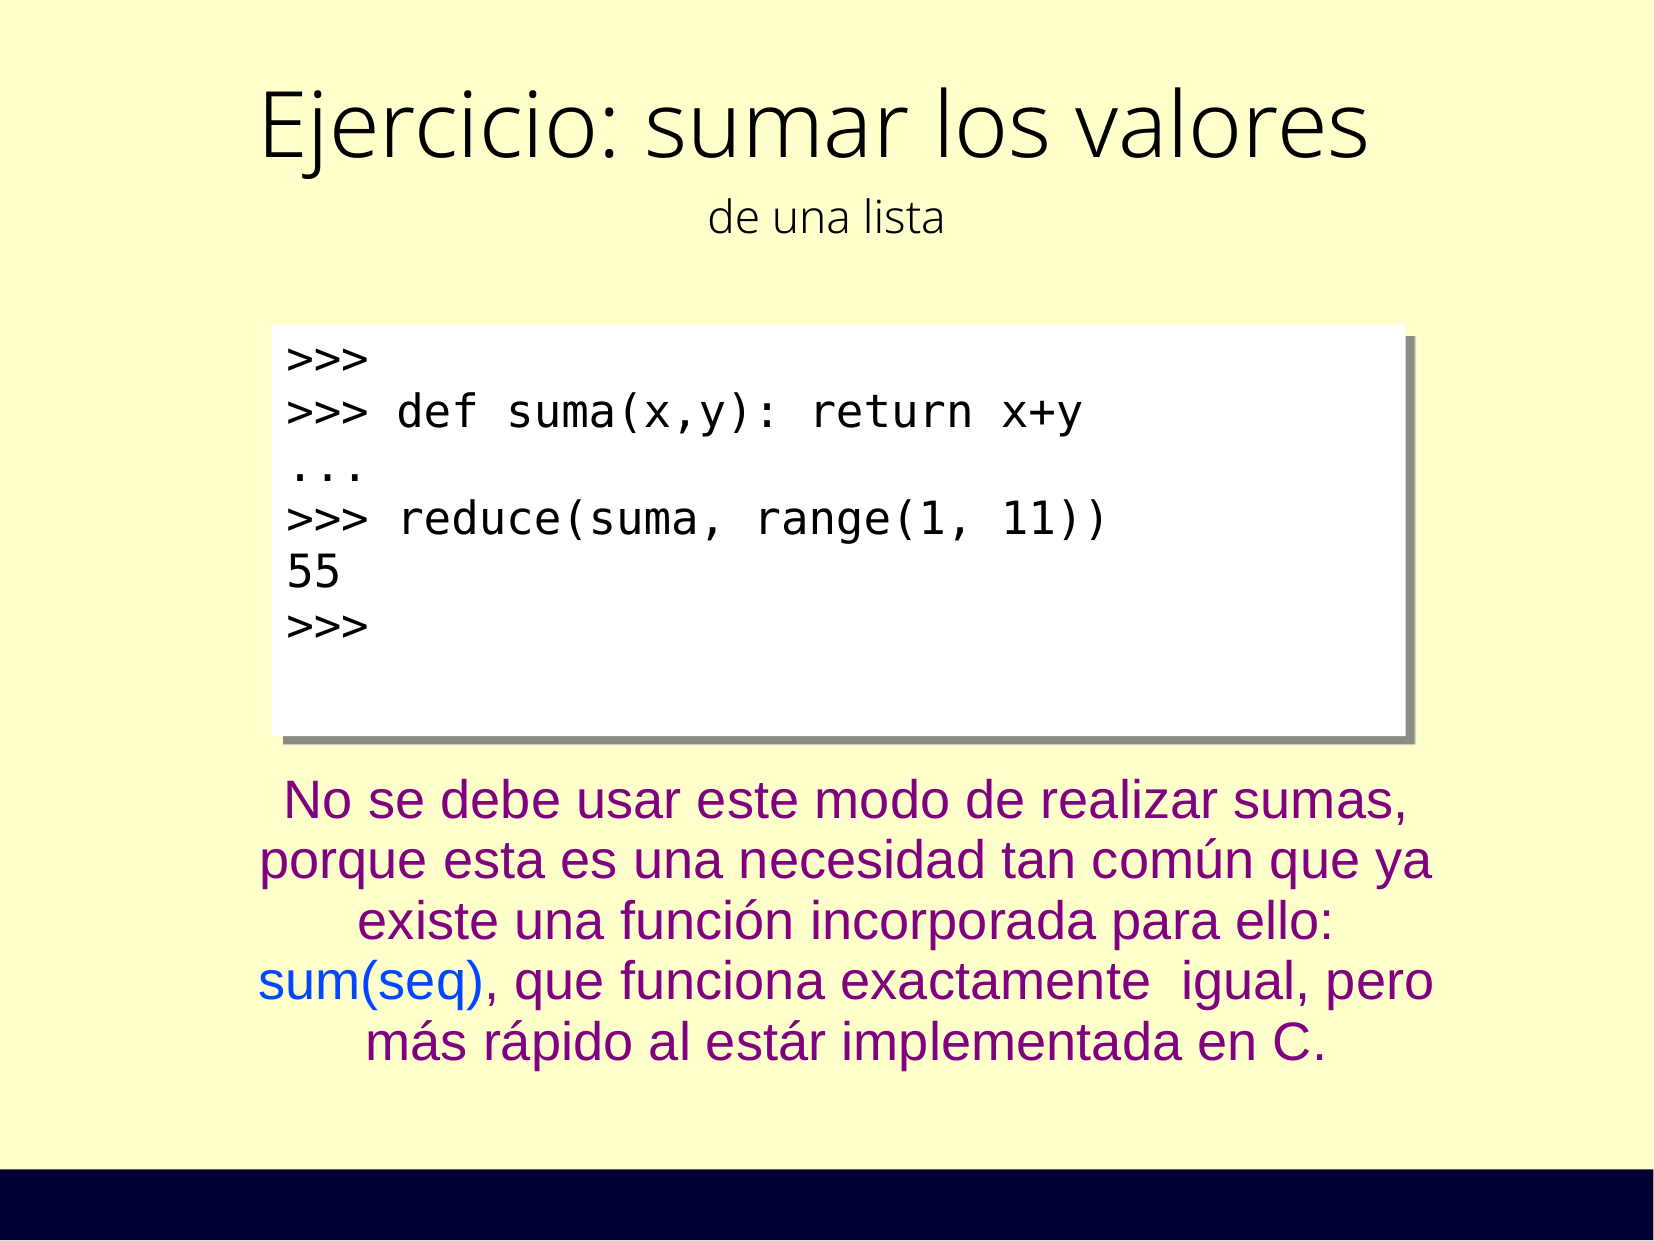

# Ejercicio: sumar los valores de una lista
>>>
>>> def suma(x,y): return x+y
...
>>> reduce(suma, range(1, 11))
55
>>>
No se debe usar este modo de realizar sumas, porque esta es una necesidad tan común que ya existe una función incorporada para ello: sum(seq), que funciona exactamente igual, pero más rápido al estár implementada en C.